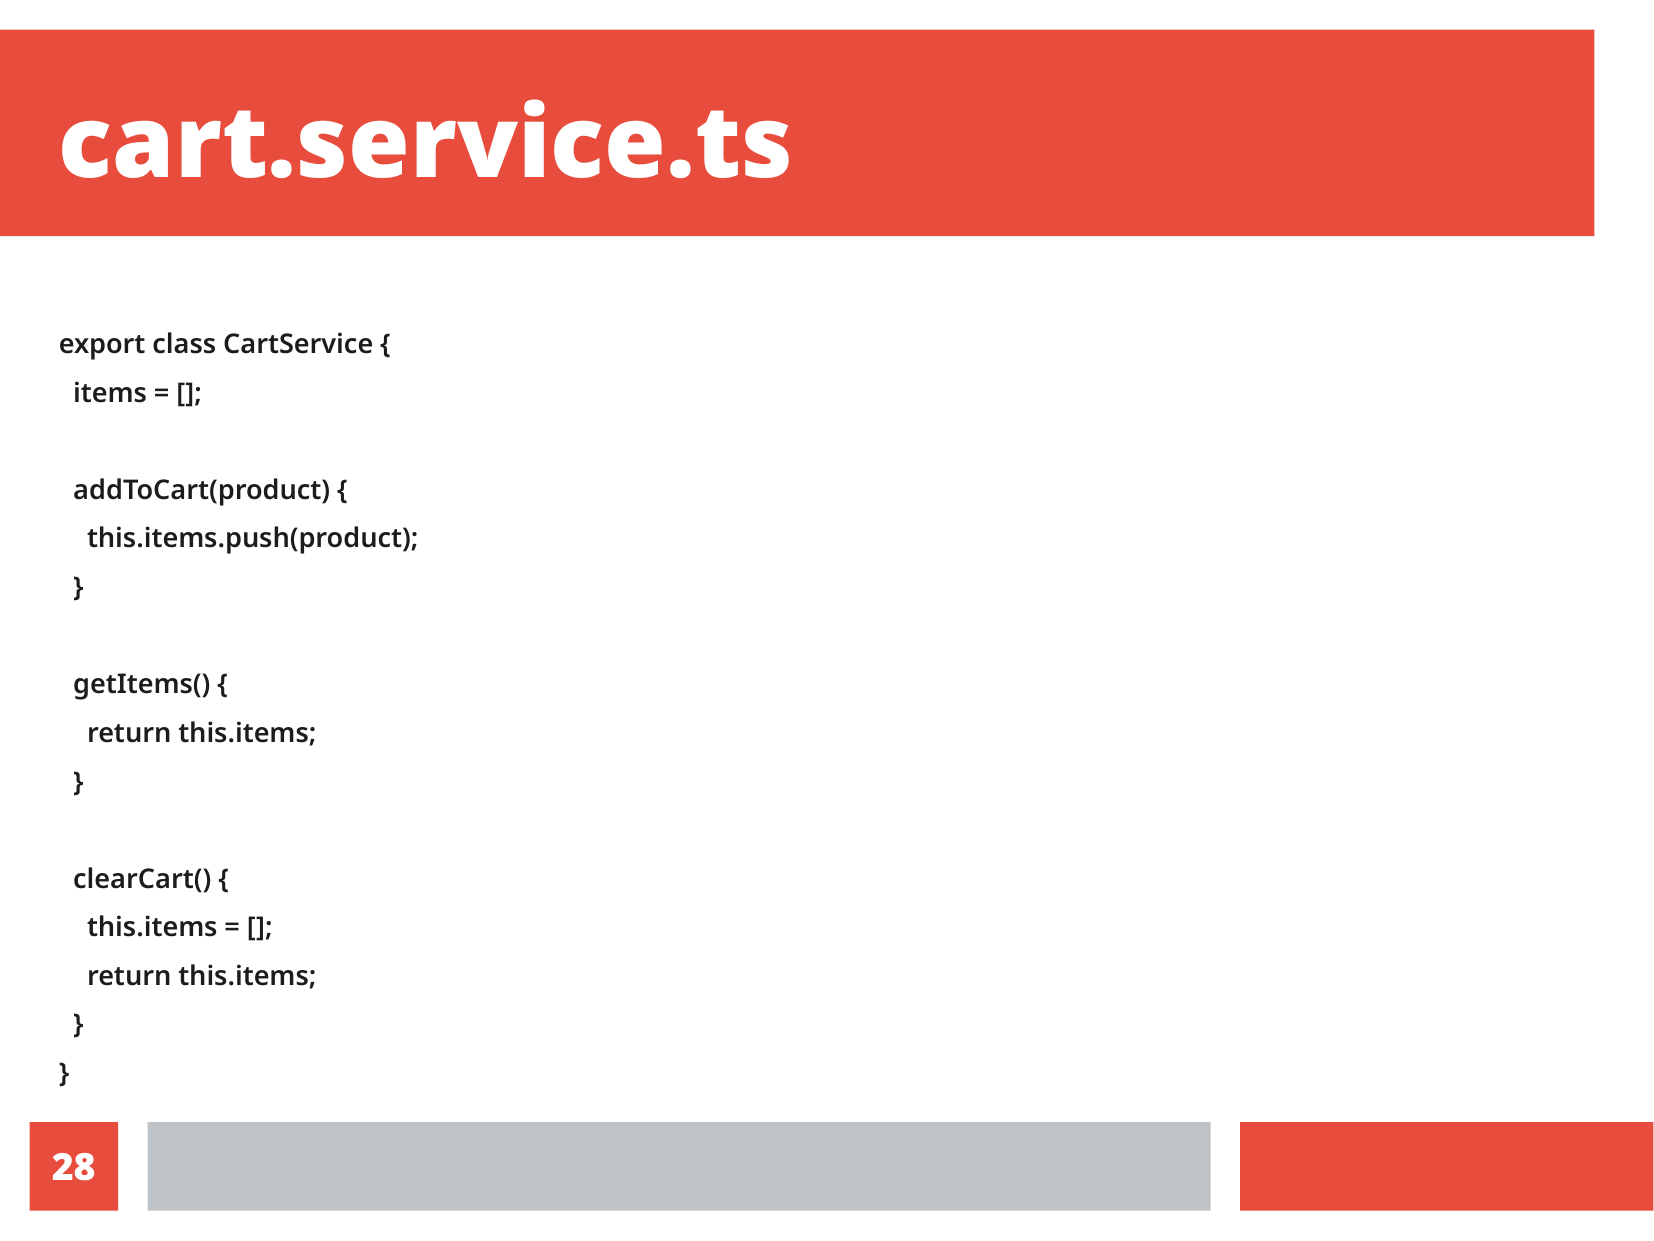

# cart.service.ts
export class CartService {
 items = [];
 addToCart(product) {
 this.items.push(product);
 }
 getItems() {
 return this.items;
 }
 clearCart() {
 this.items = [];
 return this.items;
 }
}
28